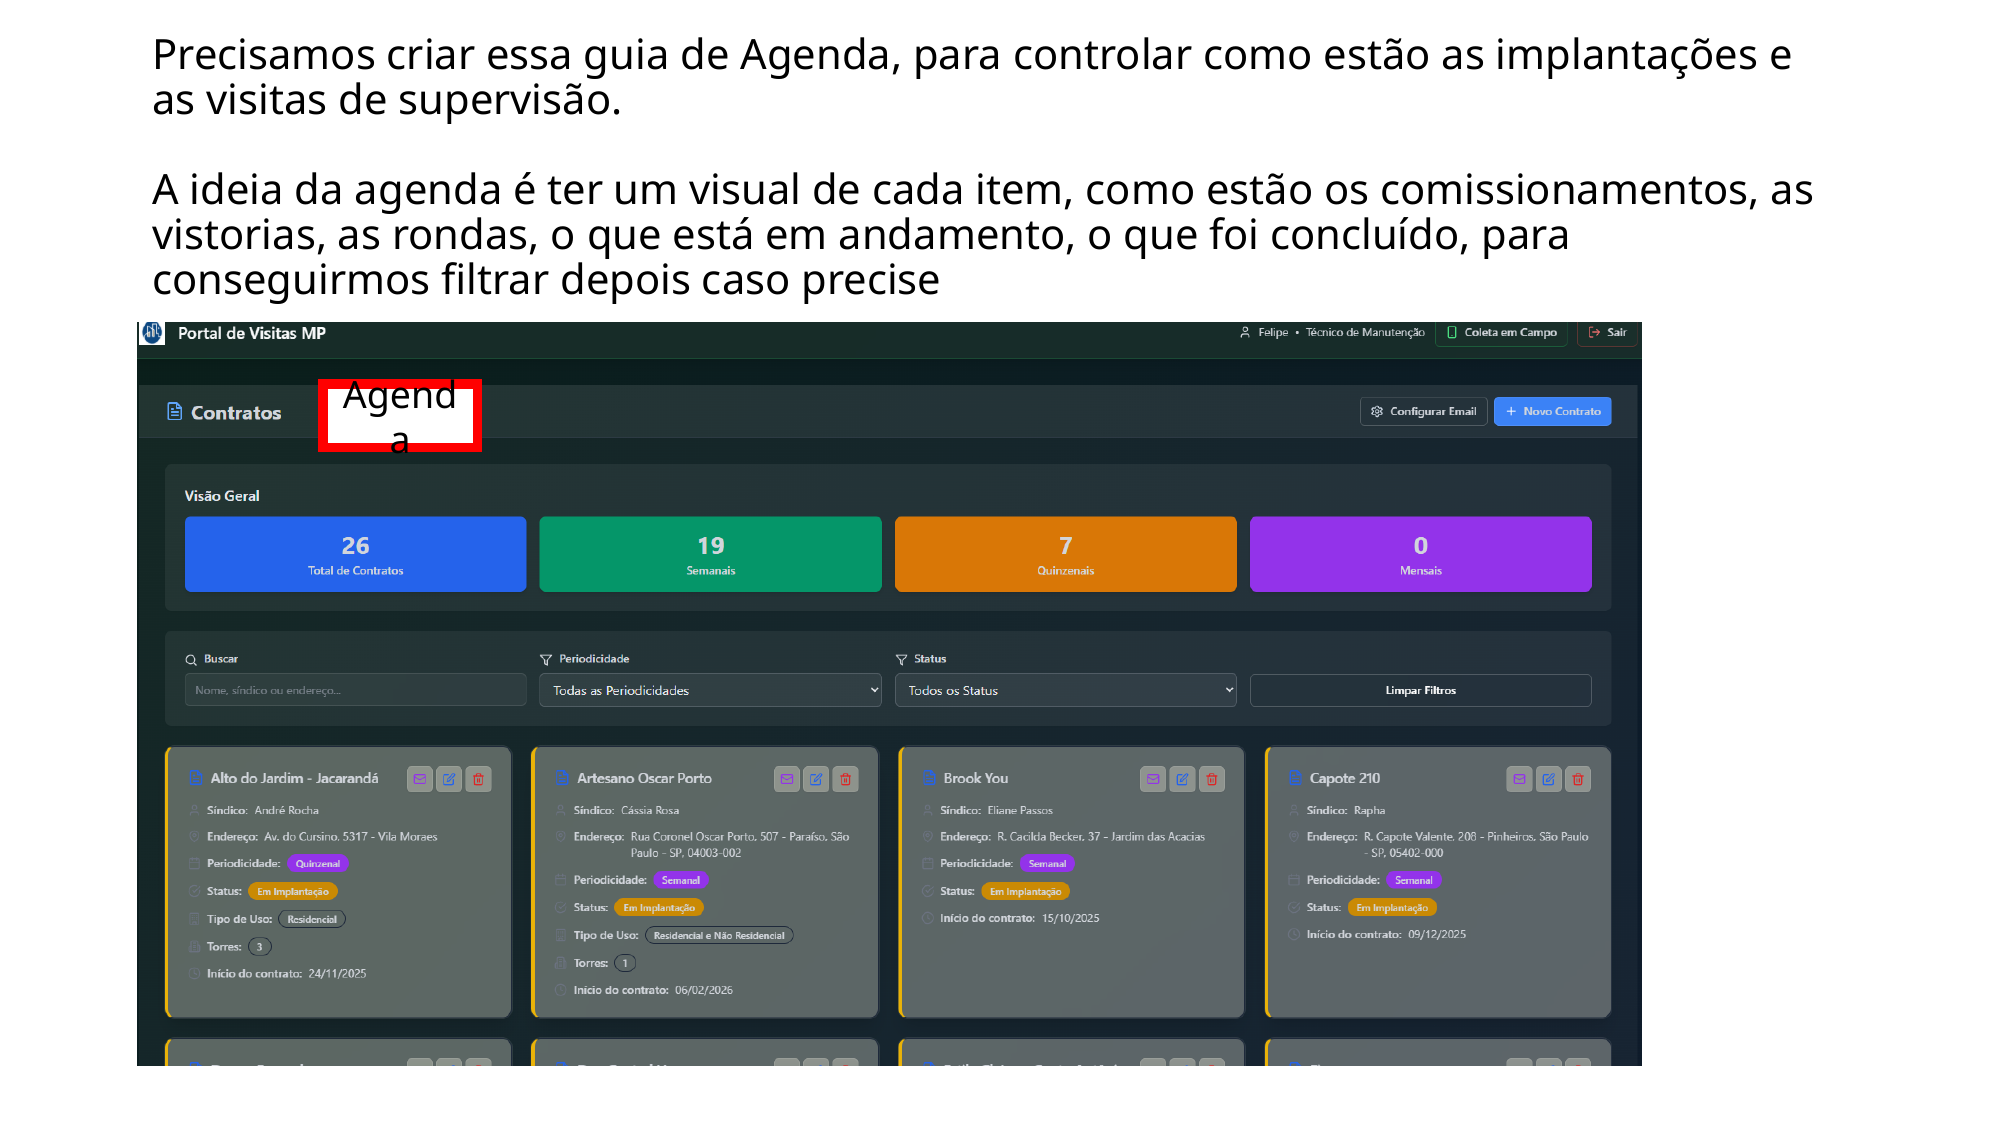

# Precisamos criar essa guia de Agenda, para controlar como estão as implantações e as visitas de supervisão. A ideia da agenda é ter um visual de cada item, como estão os comissionamentos, as vistorias, as rondas, o que está em andamento, o que foi concluído, para conseguirmos filtrar depois caso precise
Agenda